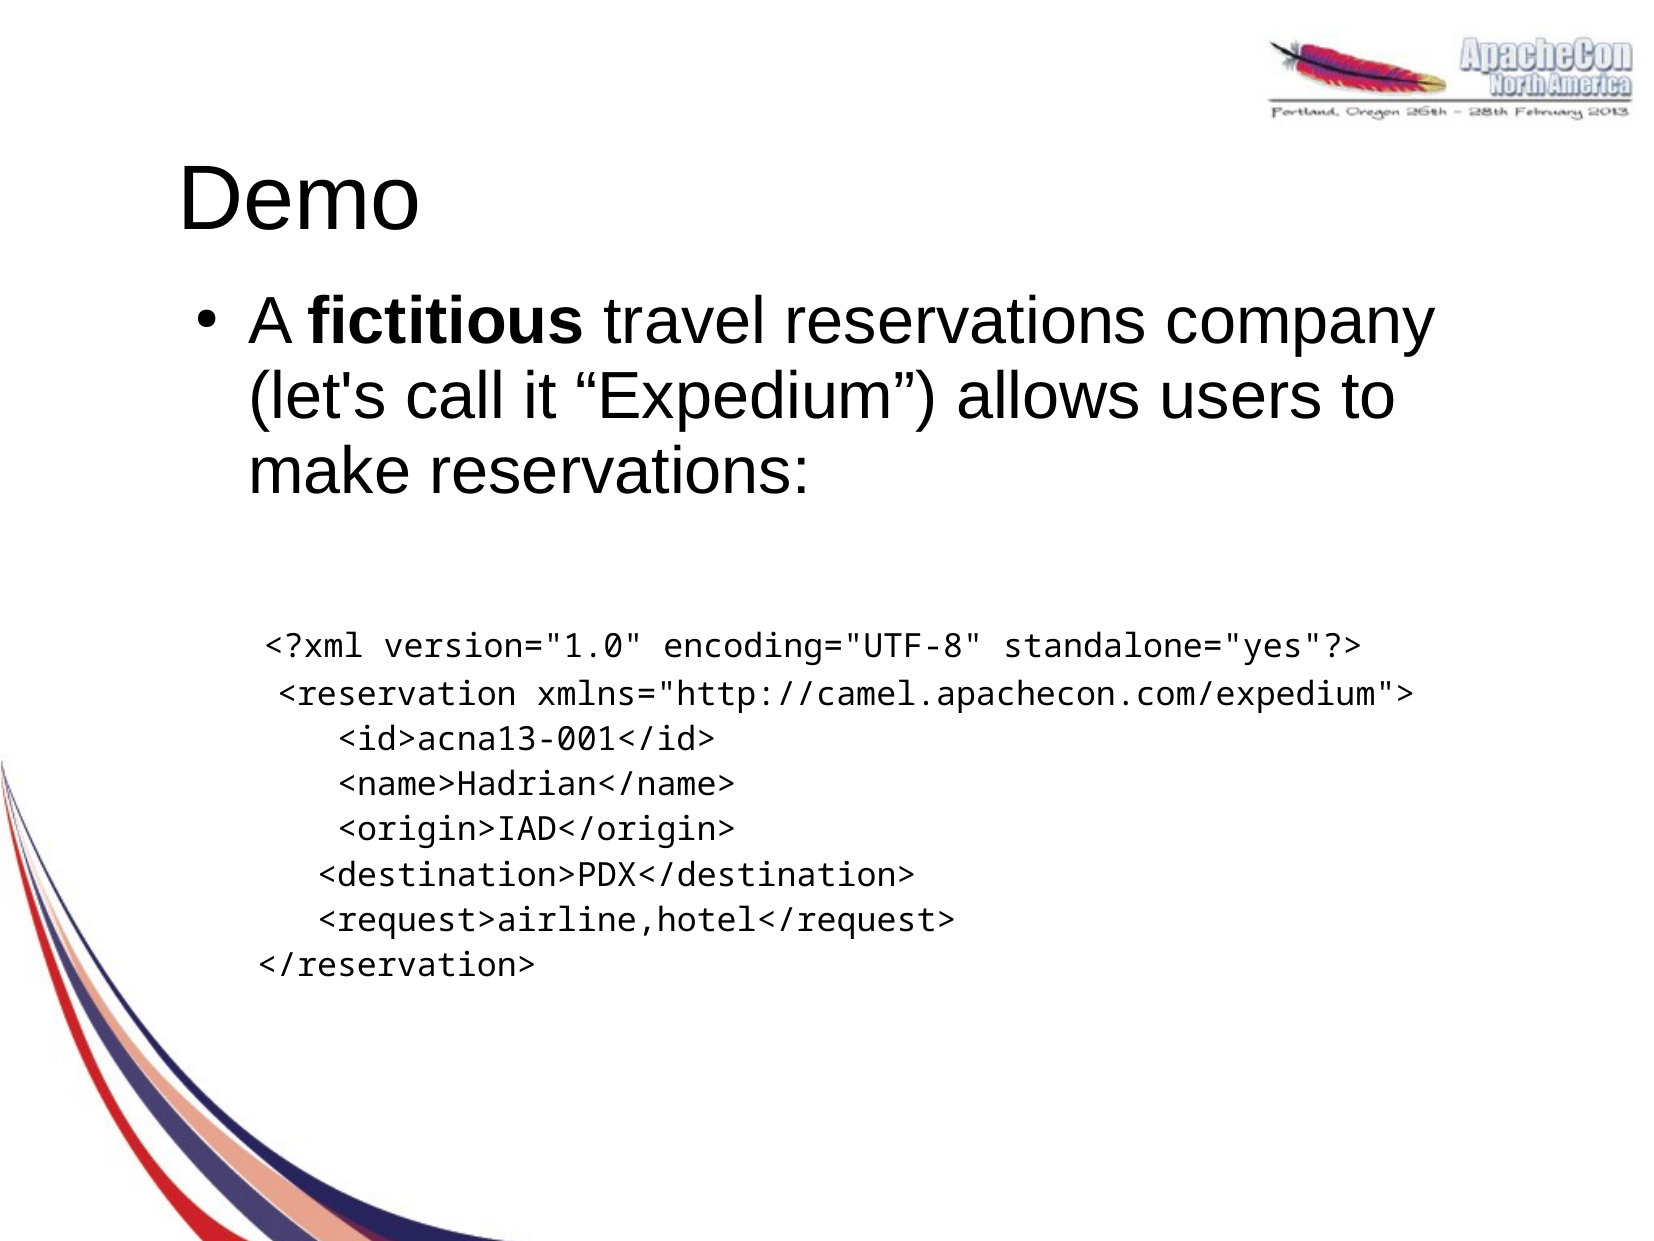

# Demo
A fictitious travel reservations company (let's call it “Expedium”) allows users to make reservations:
 <?xml version="1.0" encoding="UTF-8" standalone="yes"?>
 <reservation xmlns="http://camel.apachecon.com/expedium">
 <id>acna13-001</id>
 <name>Hadrian</name>
 <origin>IAD</origin>
 <destination>PDX</destination>
 <request>airline,hotel</request>
 </reservation>